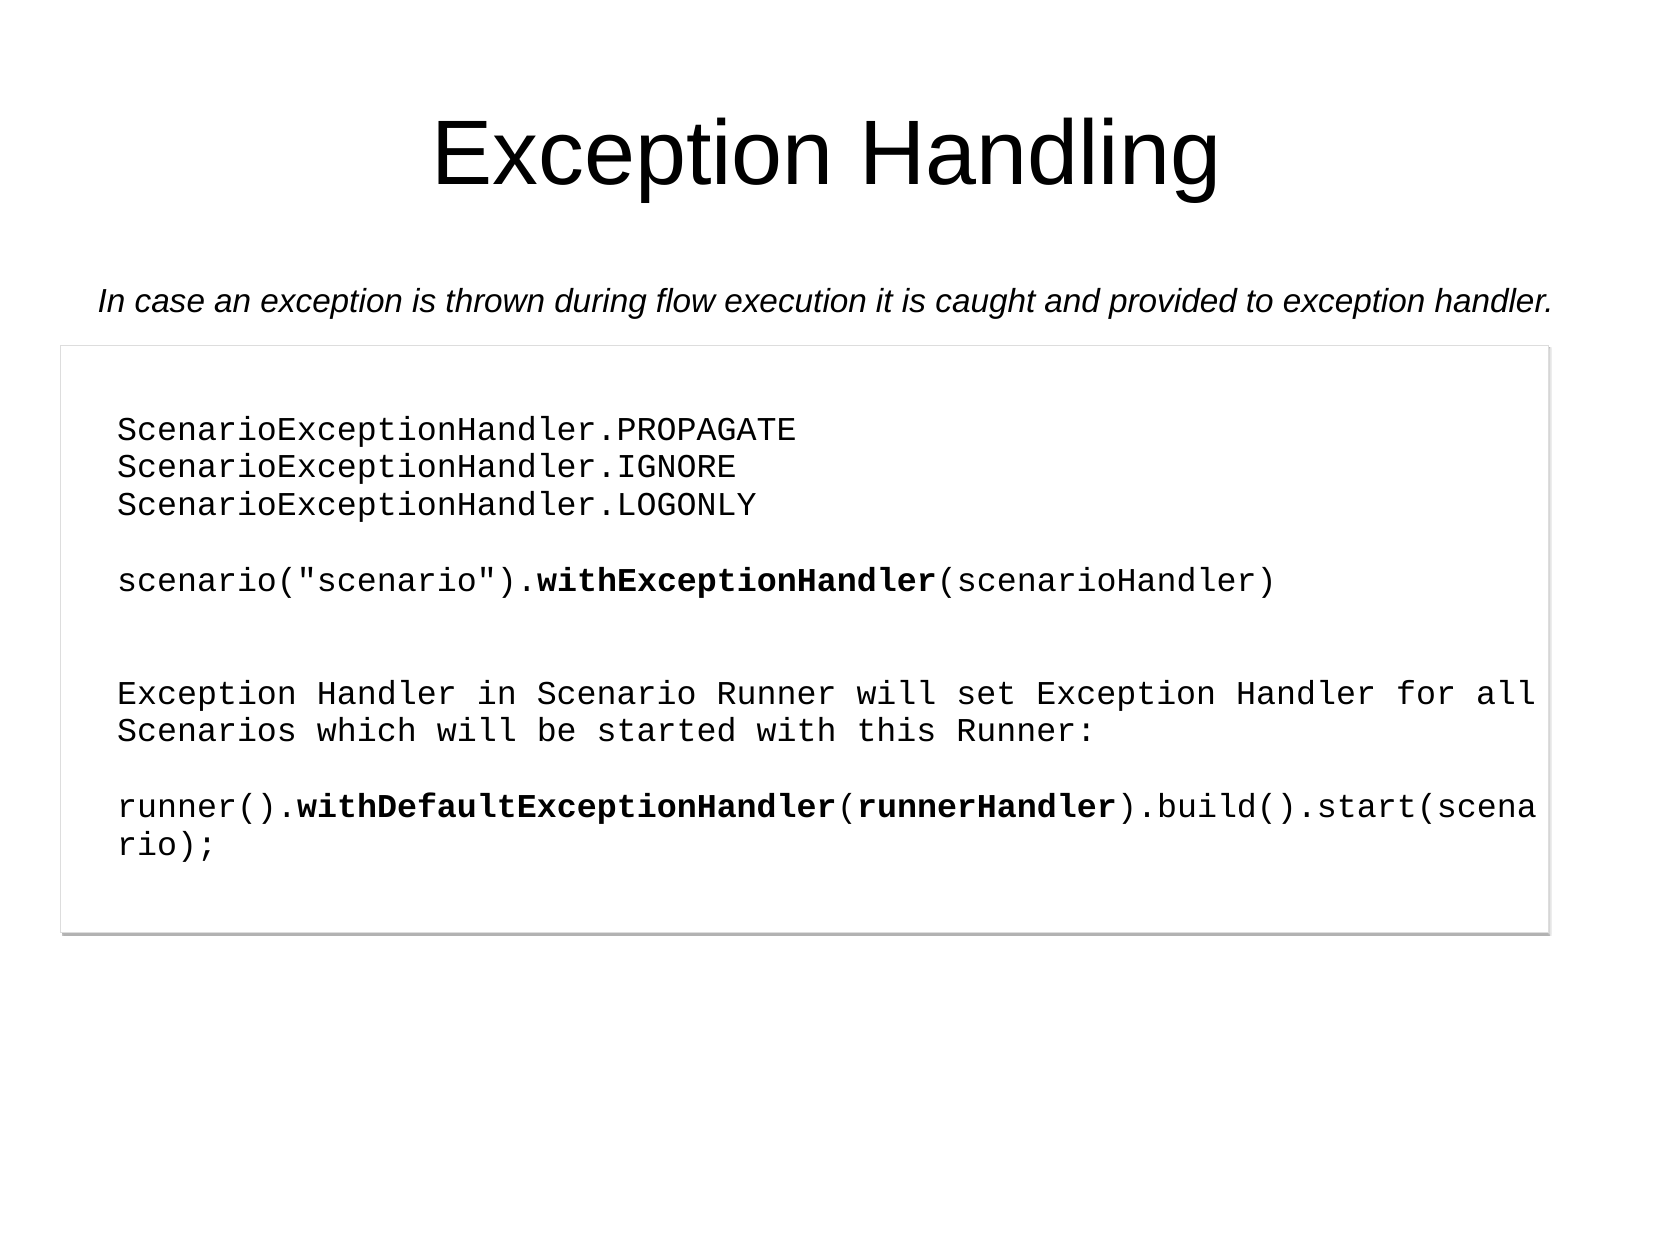

# Exception Handling
In case an exception is thrown during flow execution it is caught and provided to exception handler.
ScenarioExceptionHandler.PROPAGATE
ScenarioExceptionHandler.IGNORE
ScenarioExceptionHandler.LOGONLY
scenario("scenario").withExceptionHandler(scenarioHandler)
Exception Handler in Scenario Runner will set Exception Handler for all Scenarios which will be started with this Runner:
runner().withDefaultExceptionHandler(runnerHandler).build().start(scenario);